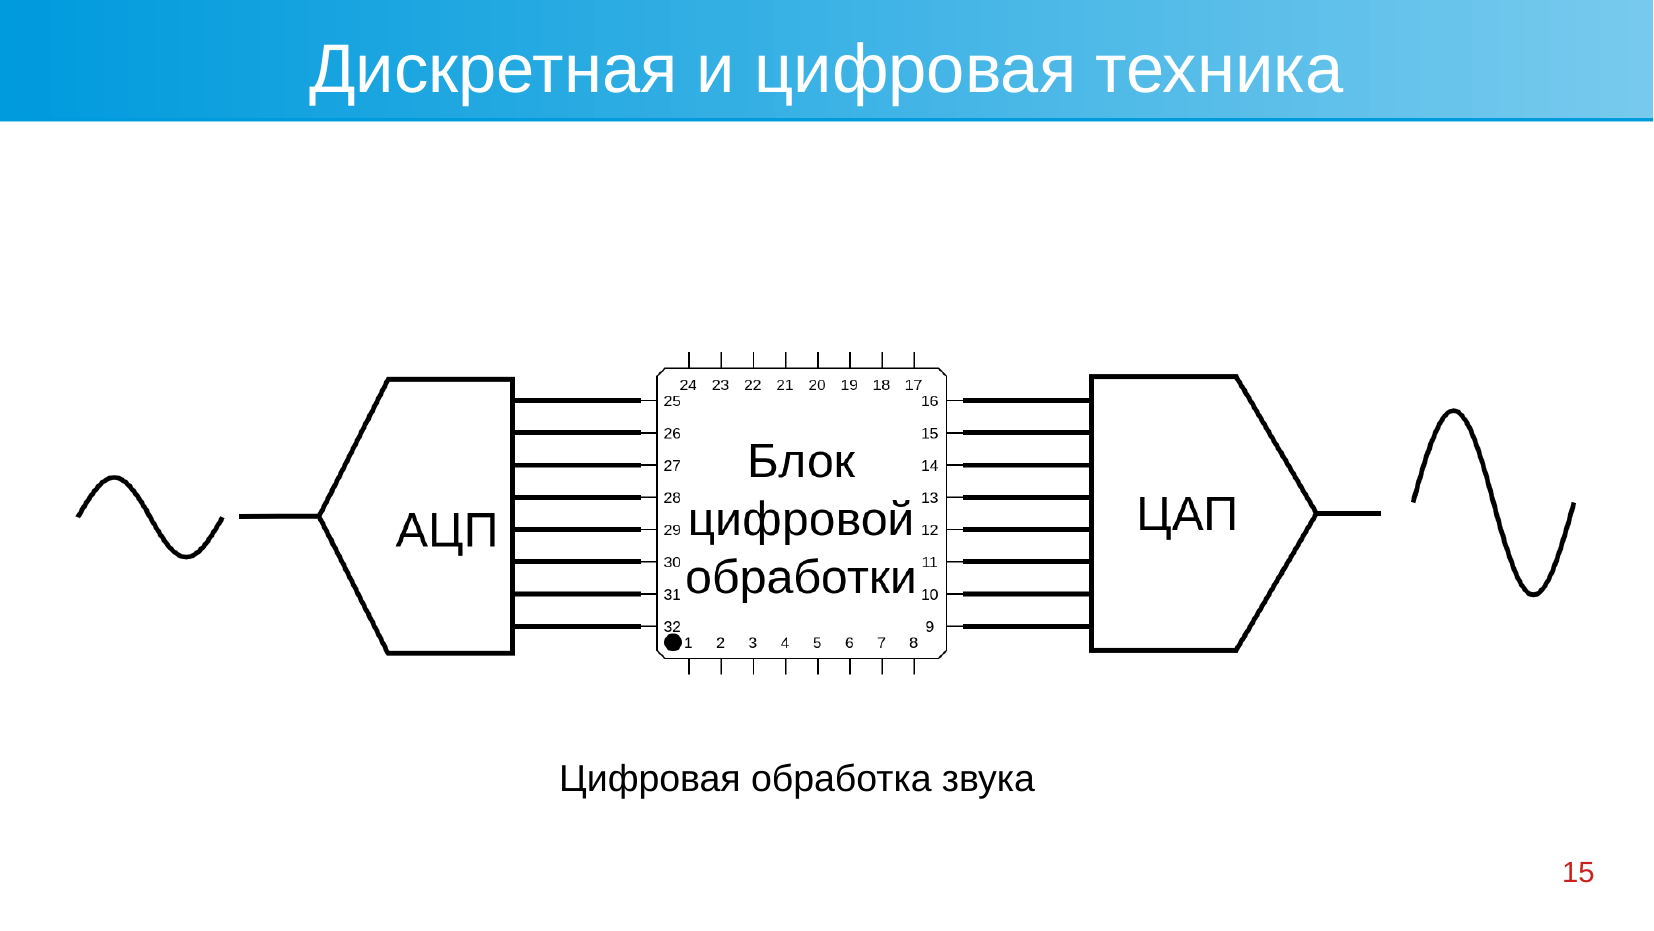

# Дискретная и цифровая техника
Цифровая обработка звука
15